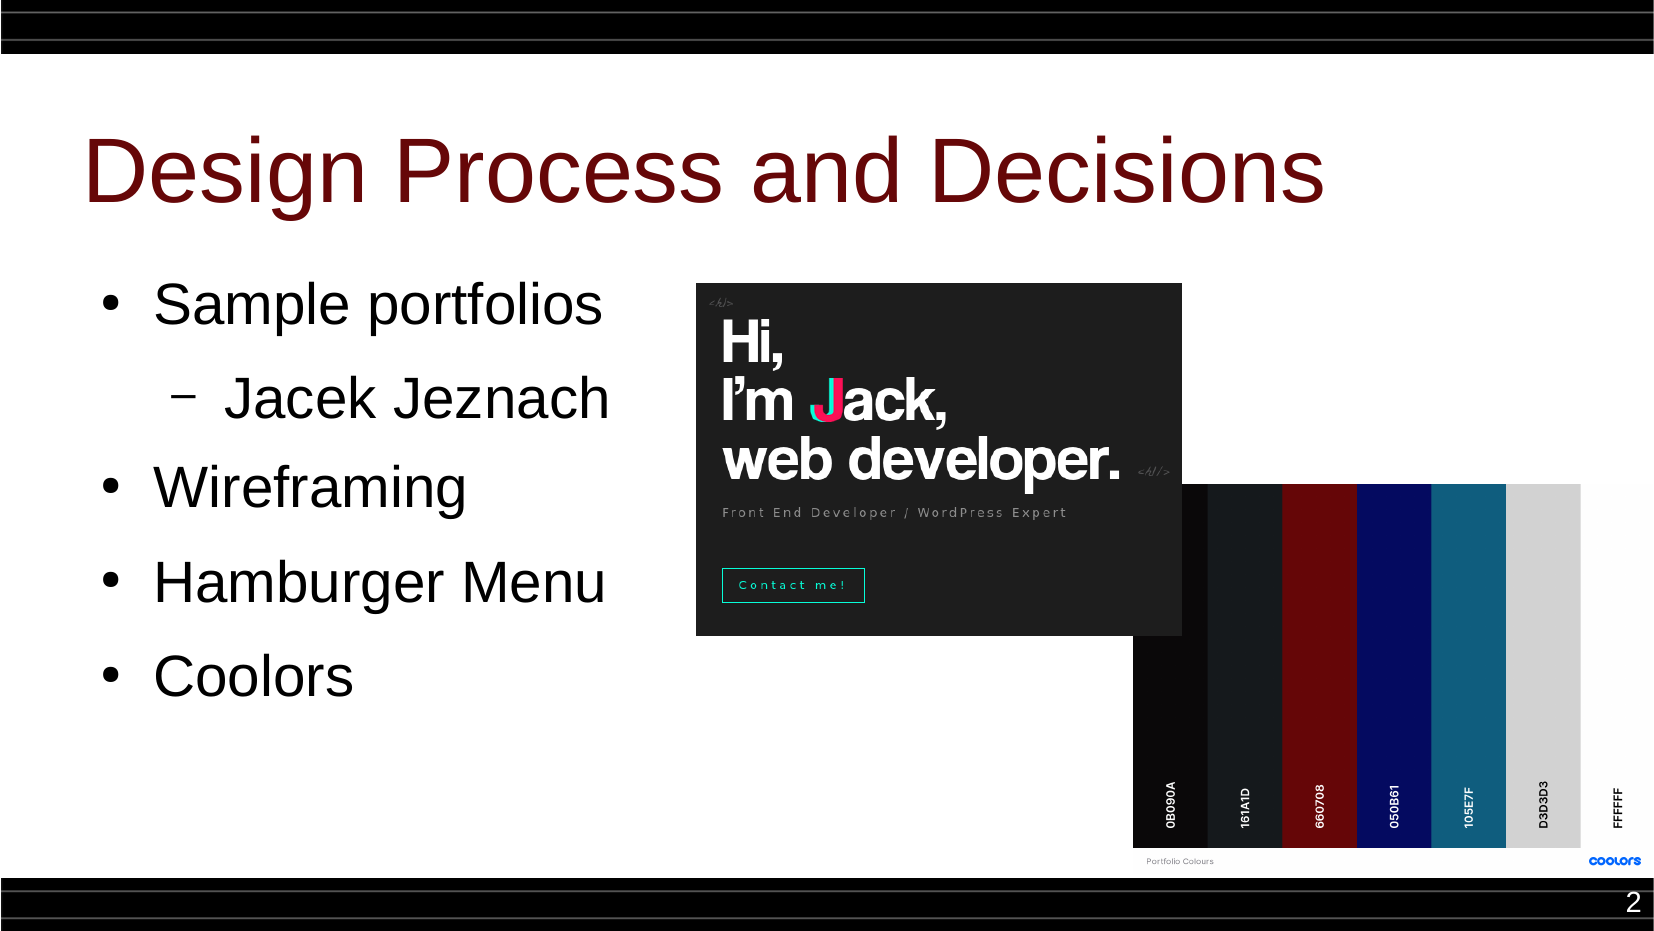

# Design Process and Decisions
Sample portfolios
Jacek Jeznach
Wireframing
Hamburger Menu
Coolors